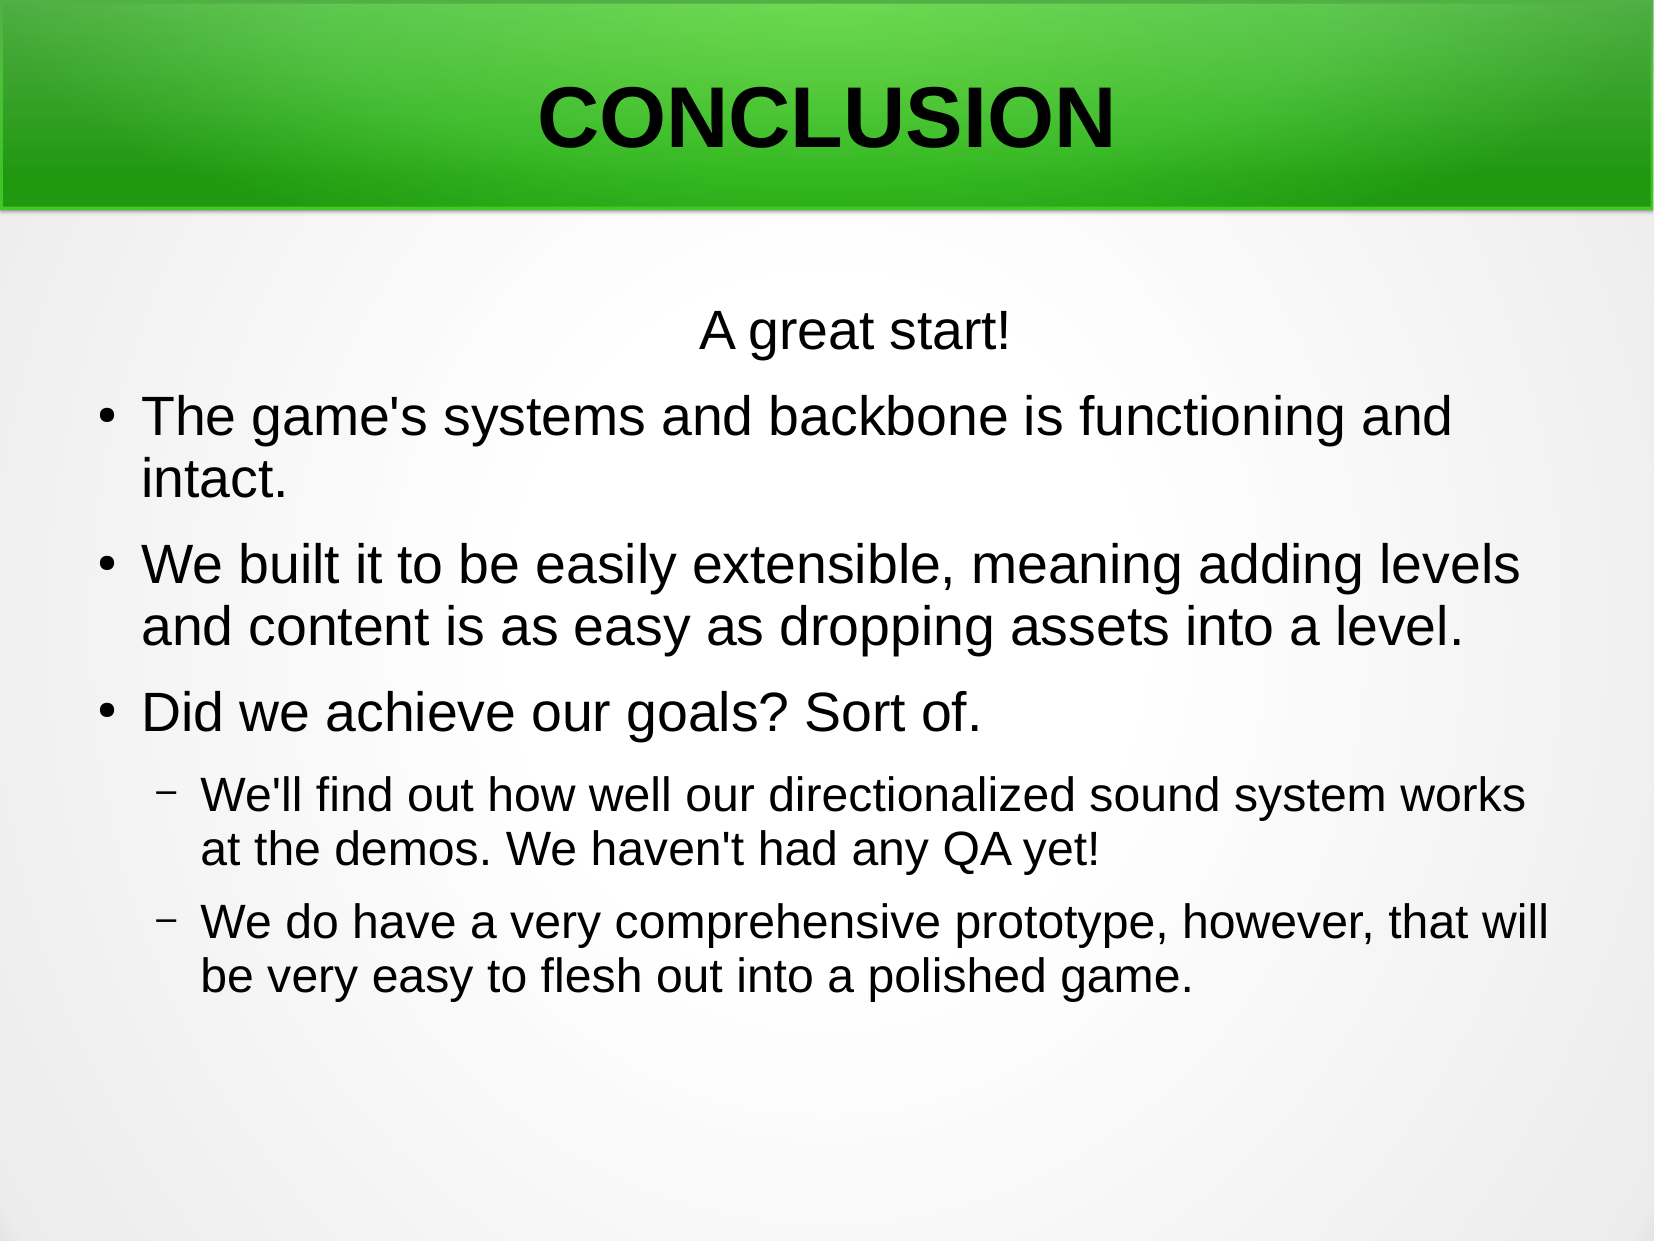

# CONCLUSION
A great start!
The game's systems and backbone is functioning and intact.
We built it to be easily extensible, meaning adding levels and content is as easy as dropping assets into a level.
Did we achieve our goals? Sort of.
We'll find out how well our directionalized sound system works at the demos. We haven't had any QA yet!
We do have a very comprehensive prototype, however, that will be very easy to flesh out into a polished game.